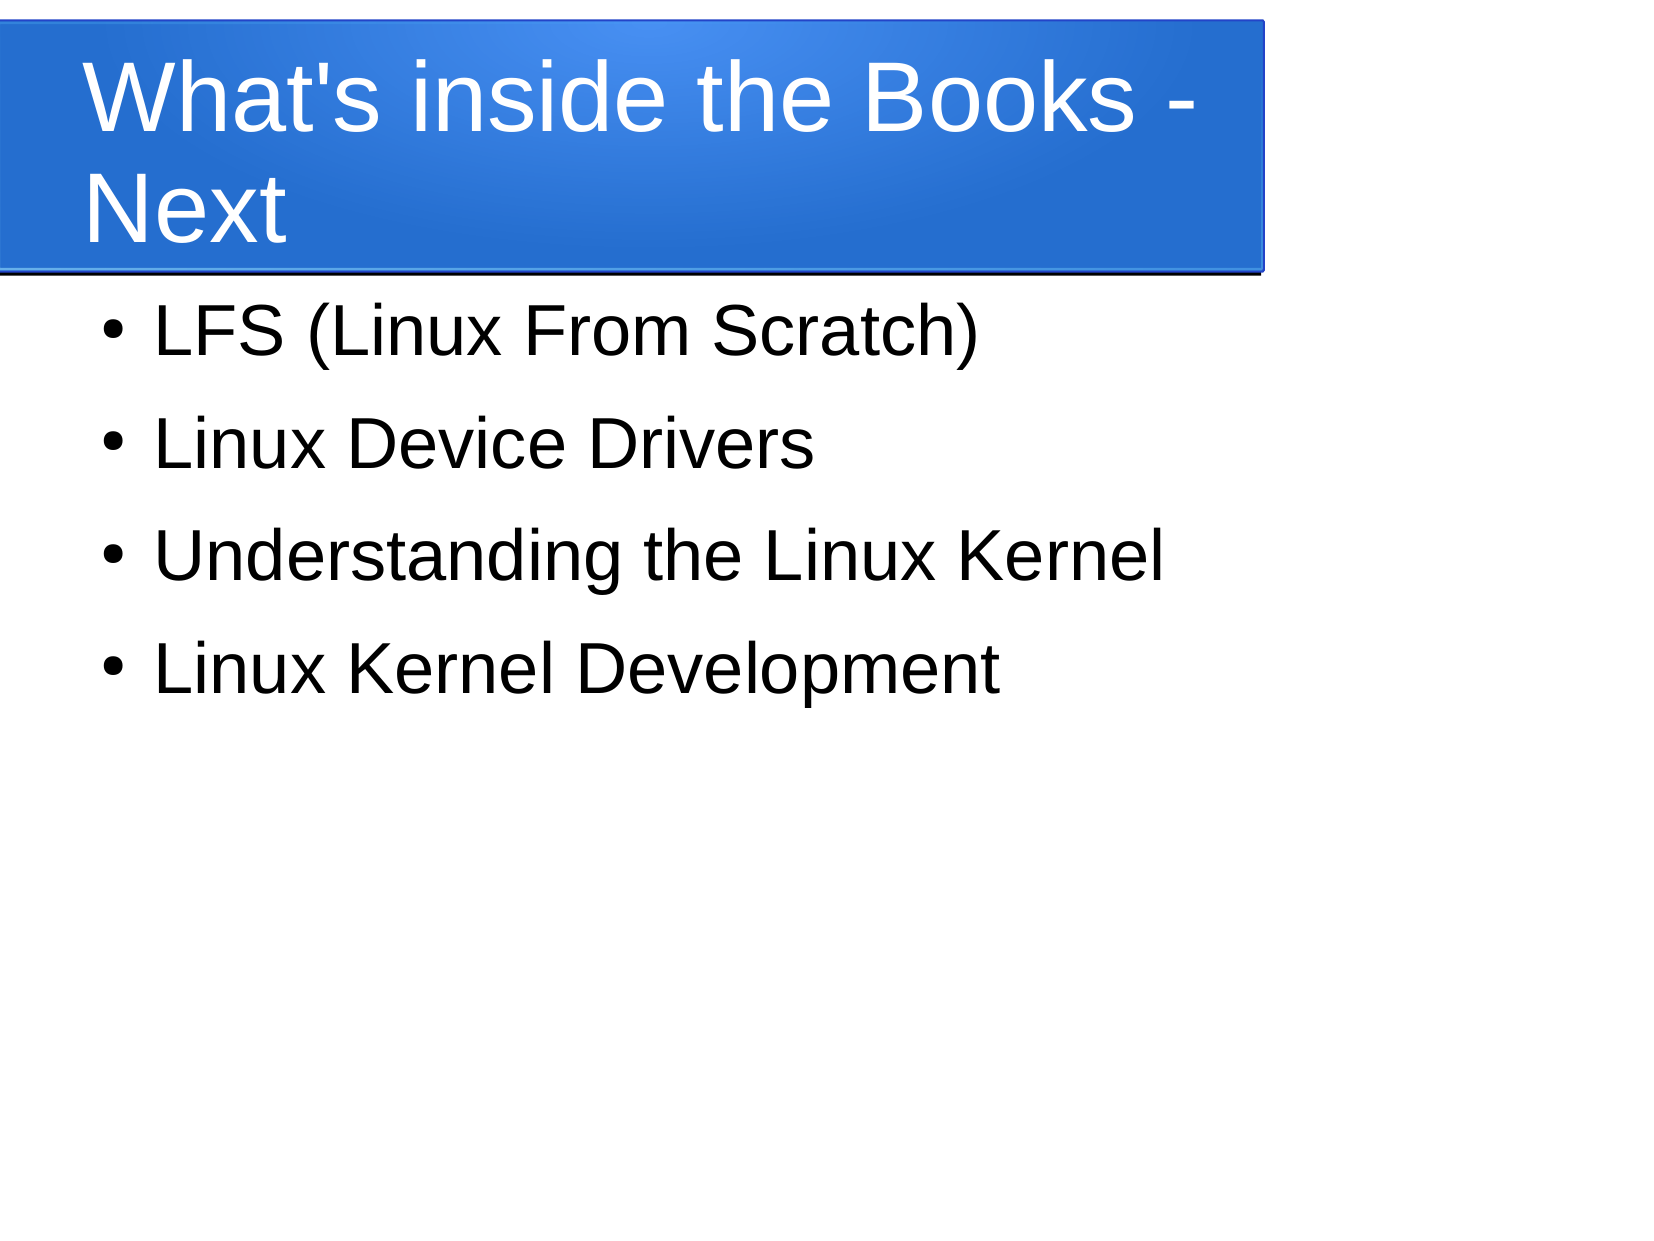

# What's inside the Books - Next
LFS (Linux From Scratch)
Linux Device Drivers
Understanding the Linux Kernel
Linux Kernel Development